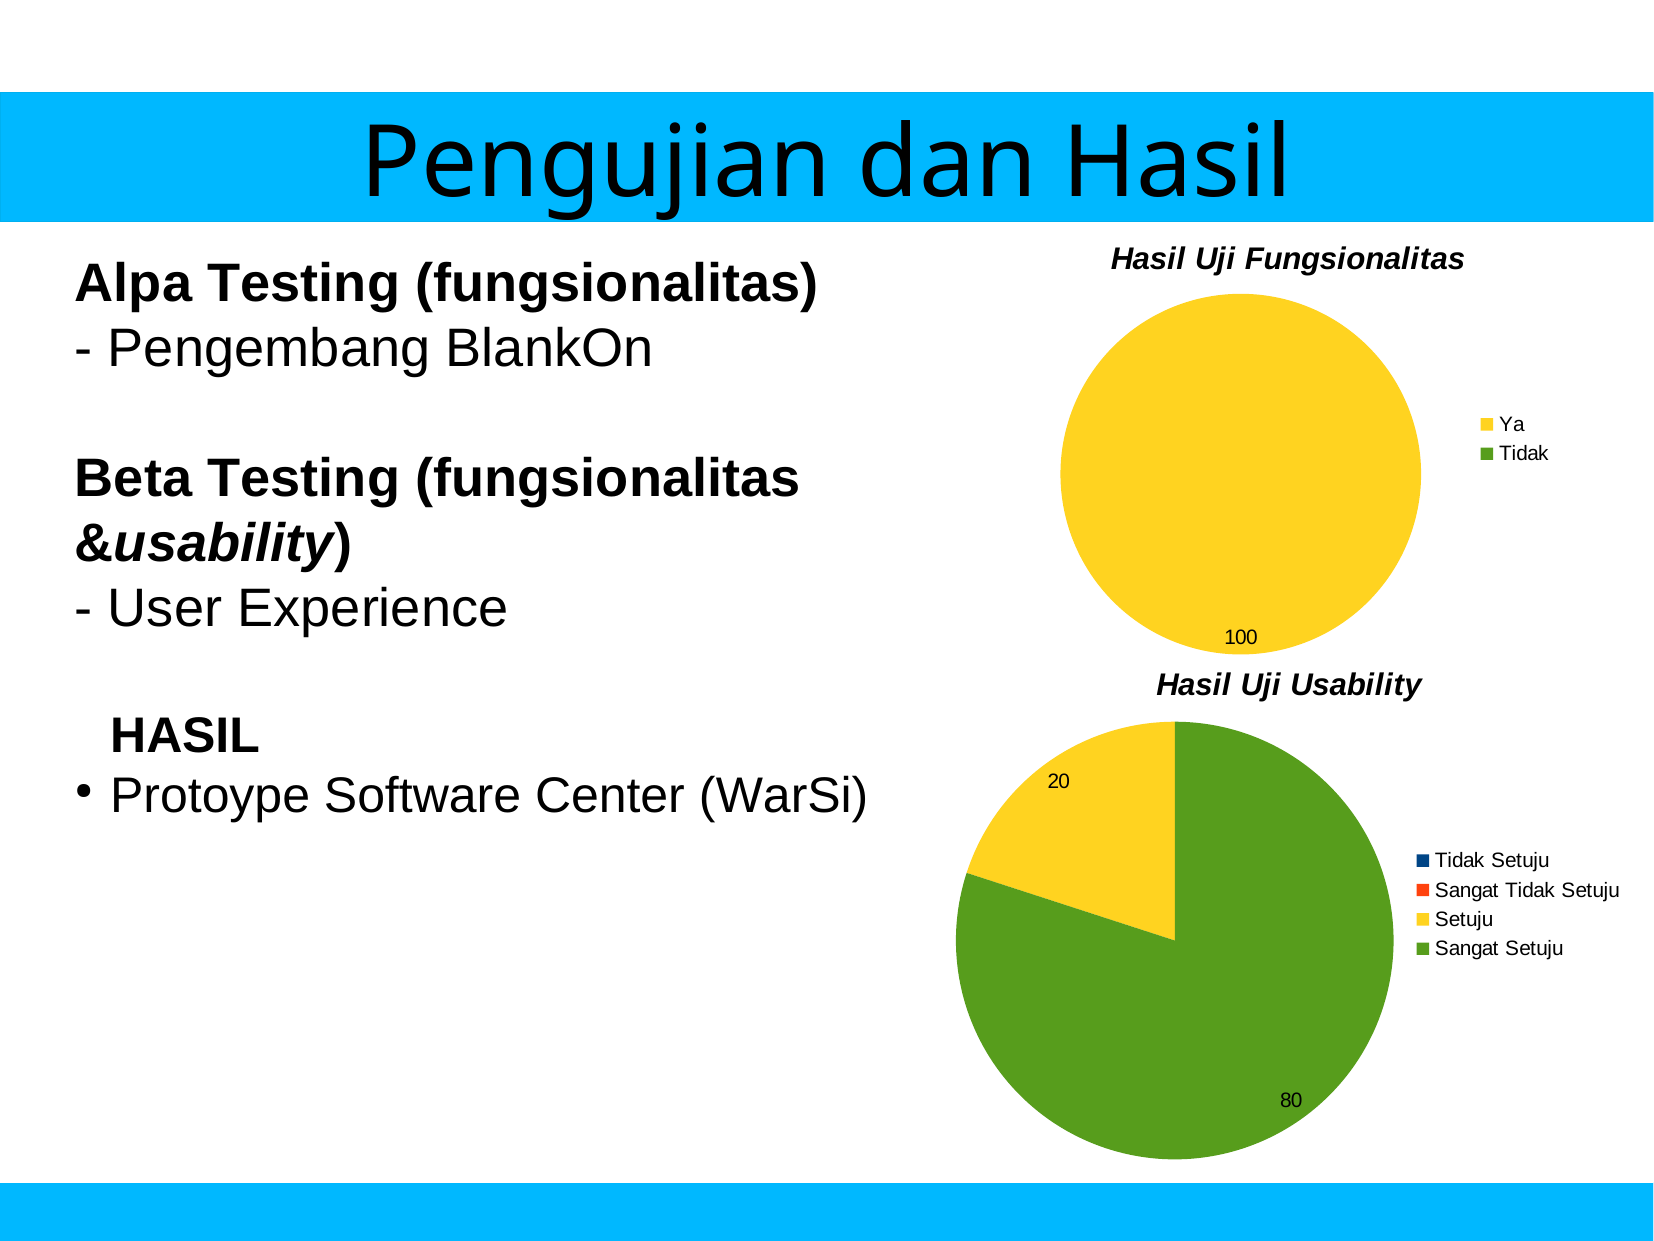

Pengujian dan Hasil
### Chart: Hasil Uji Fungsionalitas
| Category | Column 1 |
|---|---|
| Ya | 100.0 |
| Tidak | 0.0 |Alpa Testing (fungsionalitas)
- Pengembang BlankOn
Beta Testing (fungsionalitas
&usability)
- User Experience
### Chart: Hasil Uji Usability
| Category | Column 1 |
|---|---|
| Tidak Setuju | None |
| Sangat Tidak Setuju | None |
| Setuju | 20.0 |
| Sangat Setuju | 80.0 |HASIL
Protoype Software Center (WarSi)